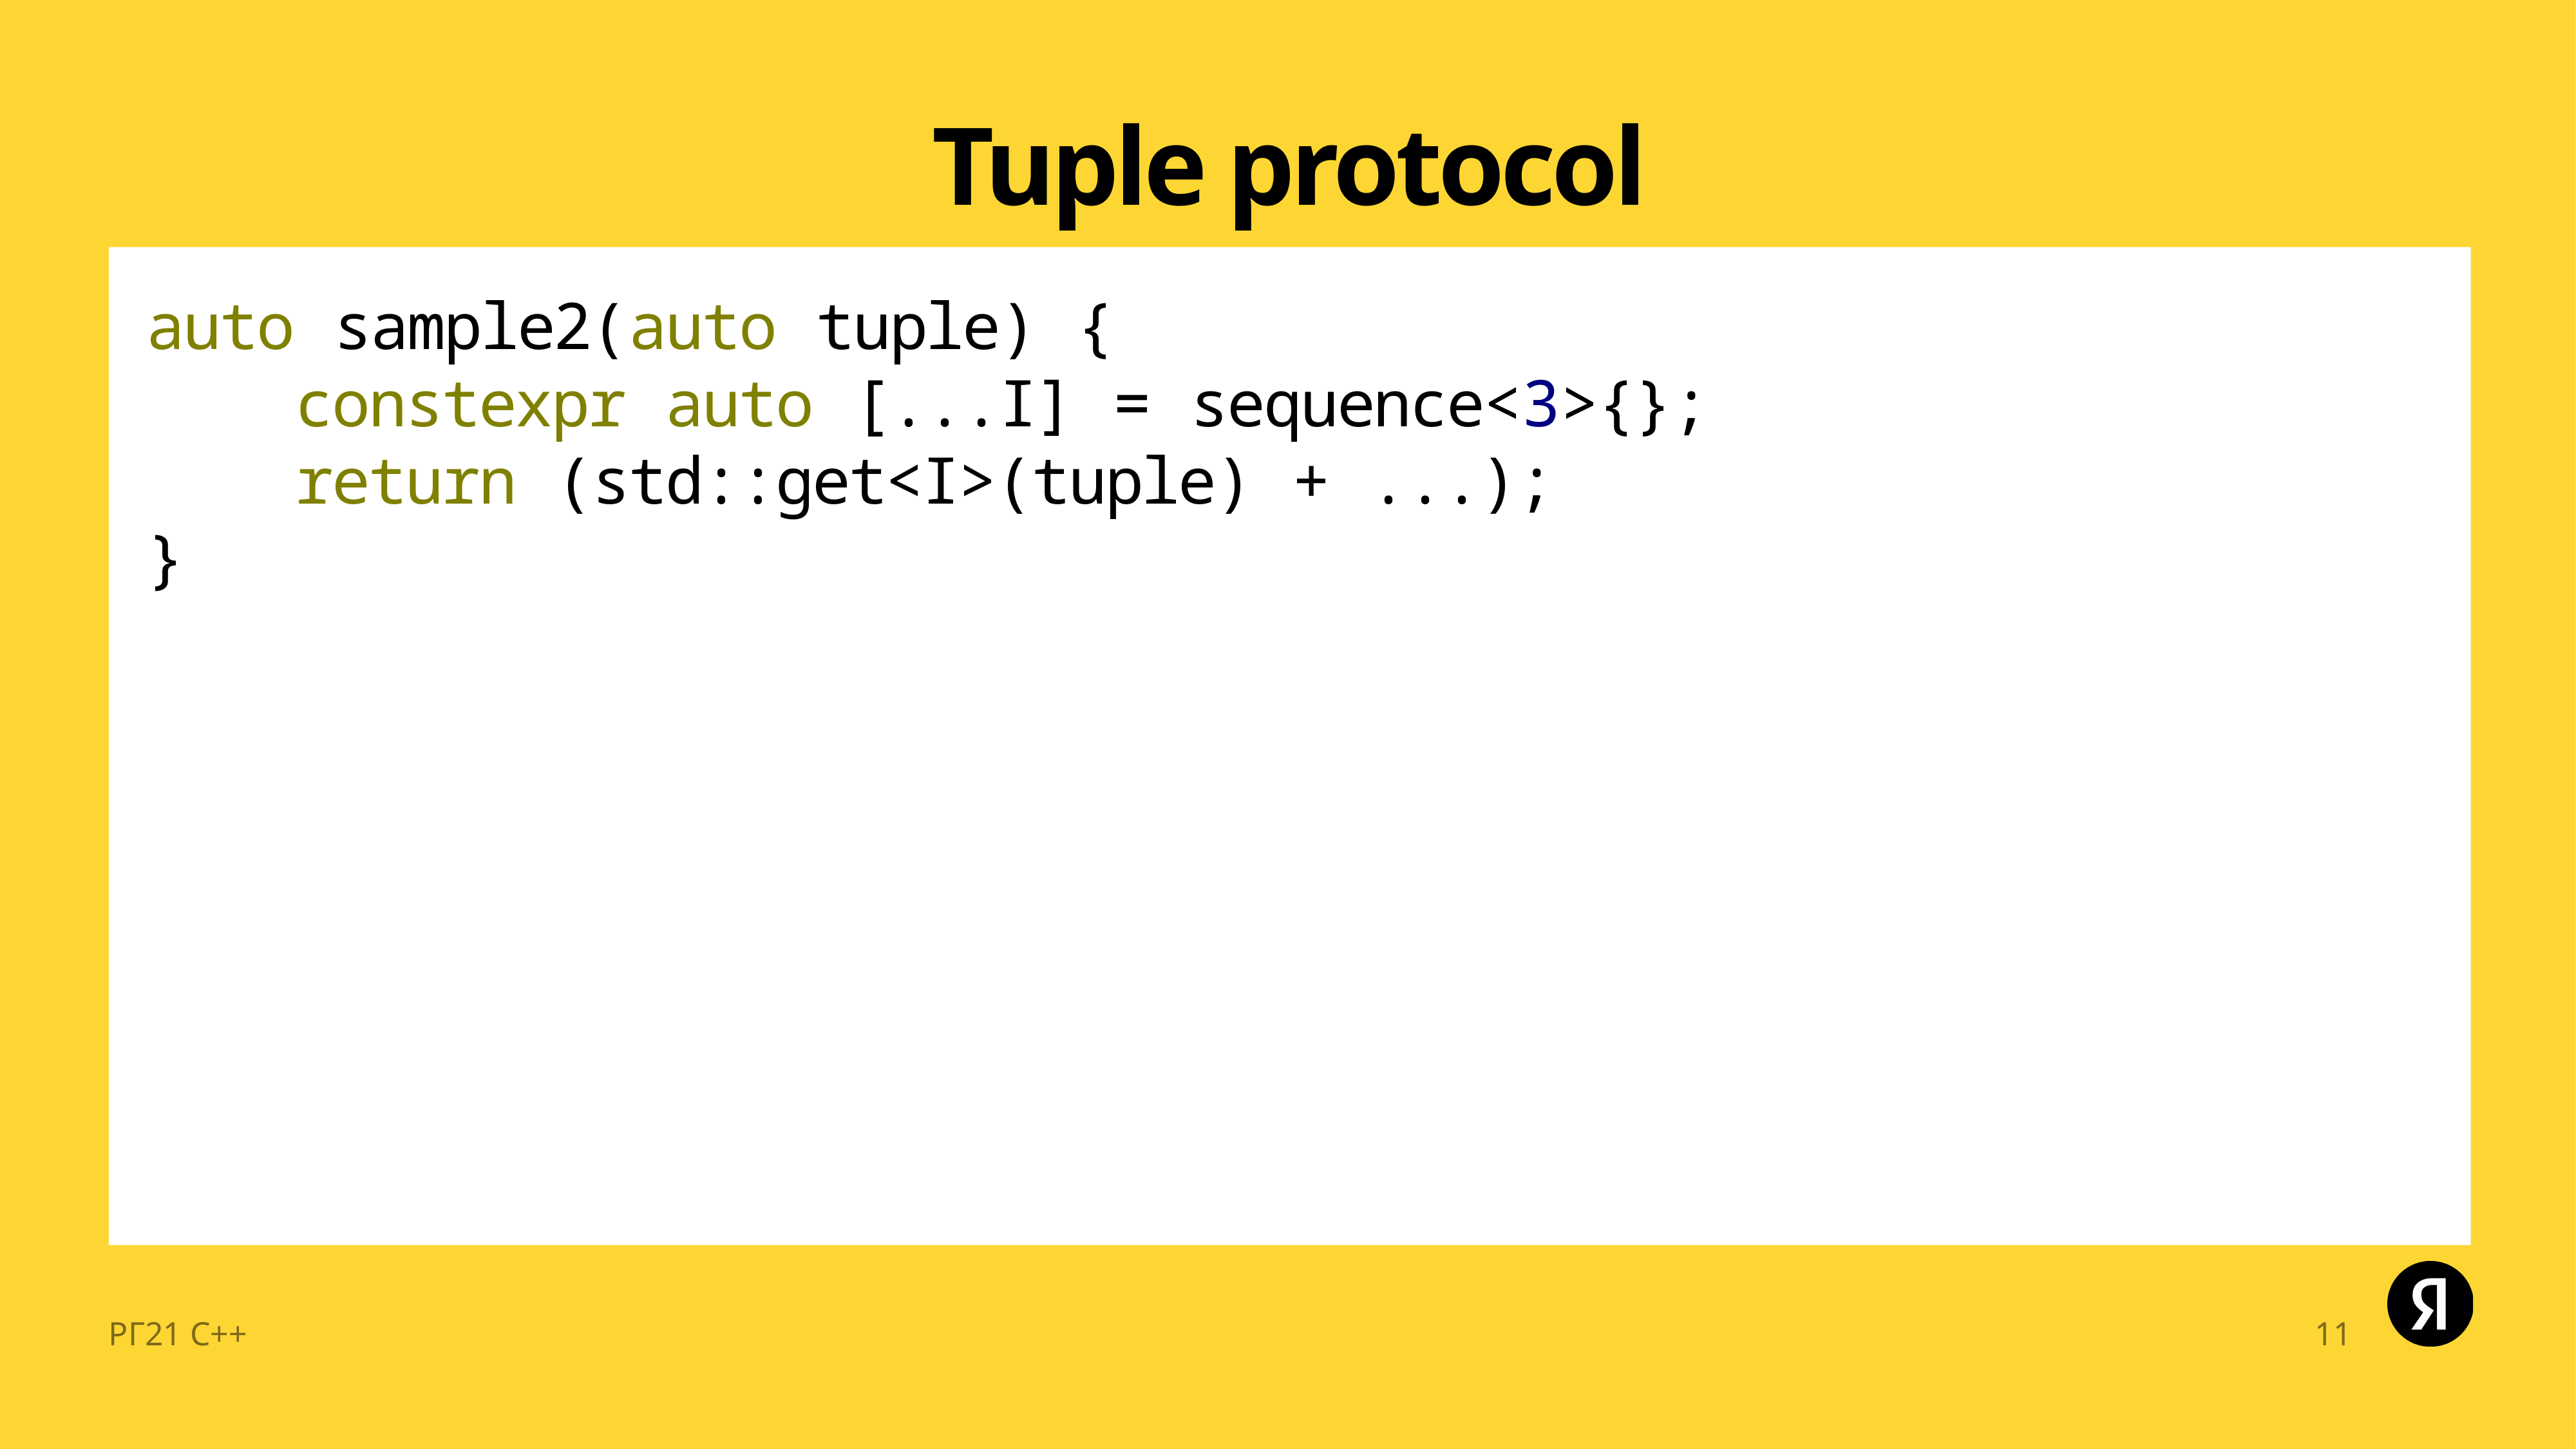

Tuple protocol
# auto sample2(auto tuple) {
 constexpr auto [...I] = sequence<3>{};
 return (std::get<I>(tuple) + ...);
}
РГ21 C++
11